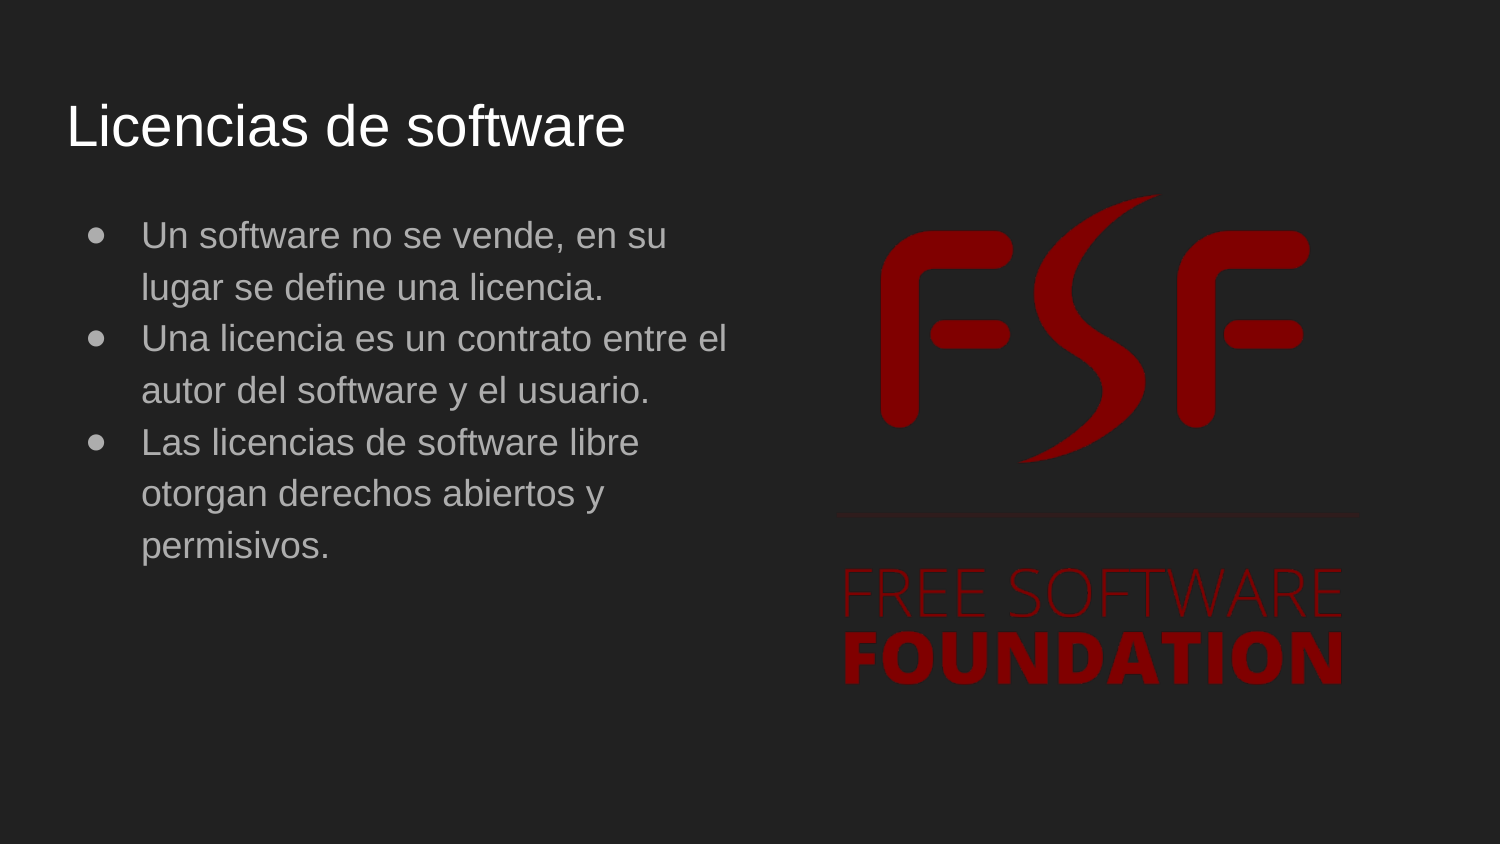

# Licencias de software
Un software no se vende, en su lugar se define una licencia.
Una licencia es un contrato entre el autor del software y el usuario.
Las licencias de software libre otorgan derechos abiertos y permisivos.